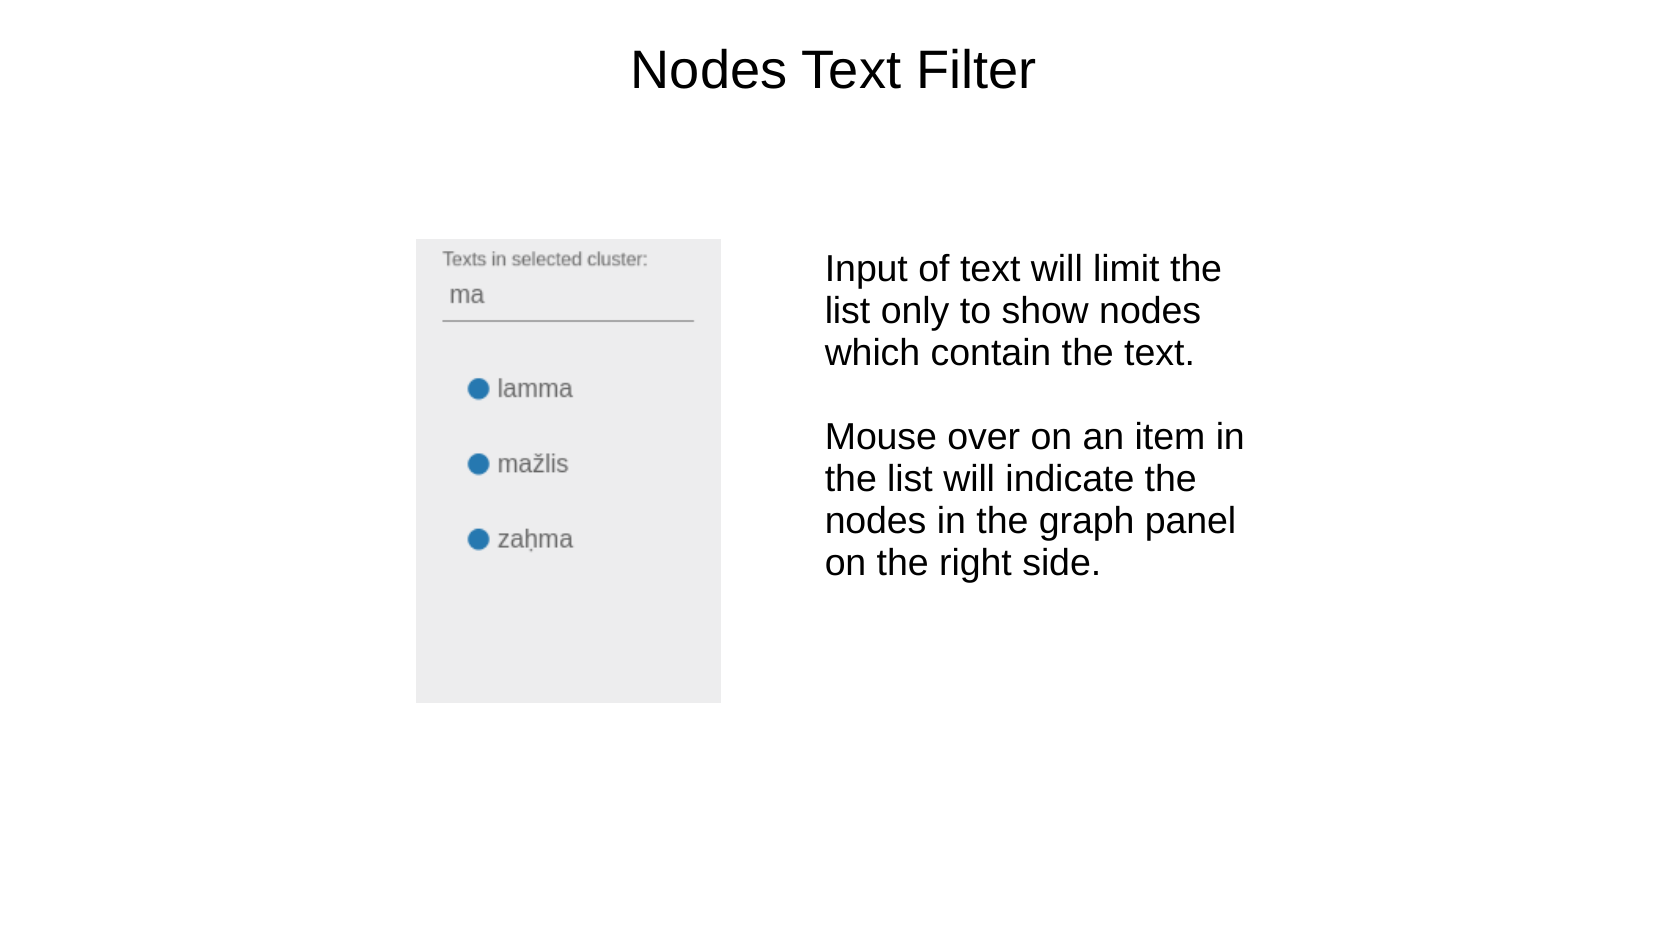

# Nodes Text Filter
Input of text will limit the list only to show nodes which contain the text.
Mouse over on an item in the list will indicate the nodes in the graph panel on the right side.